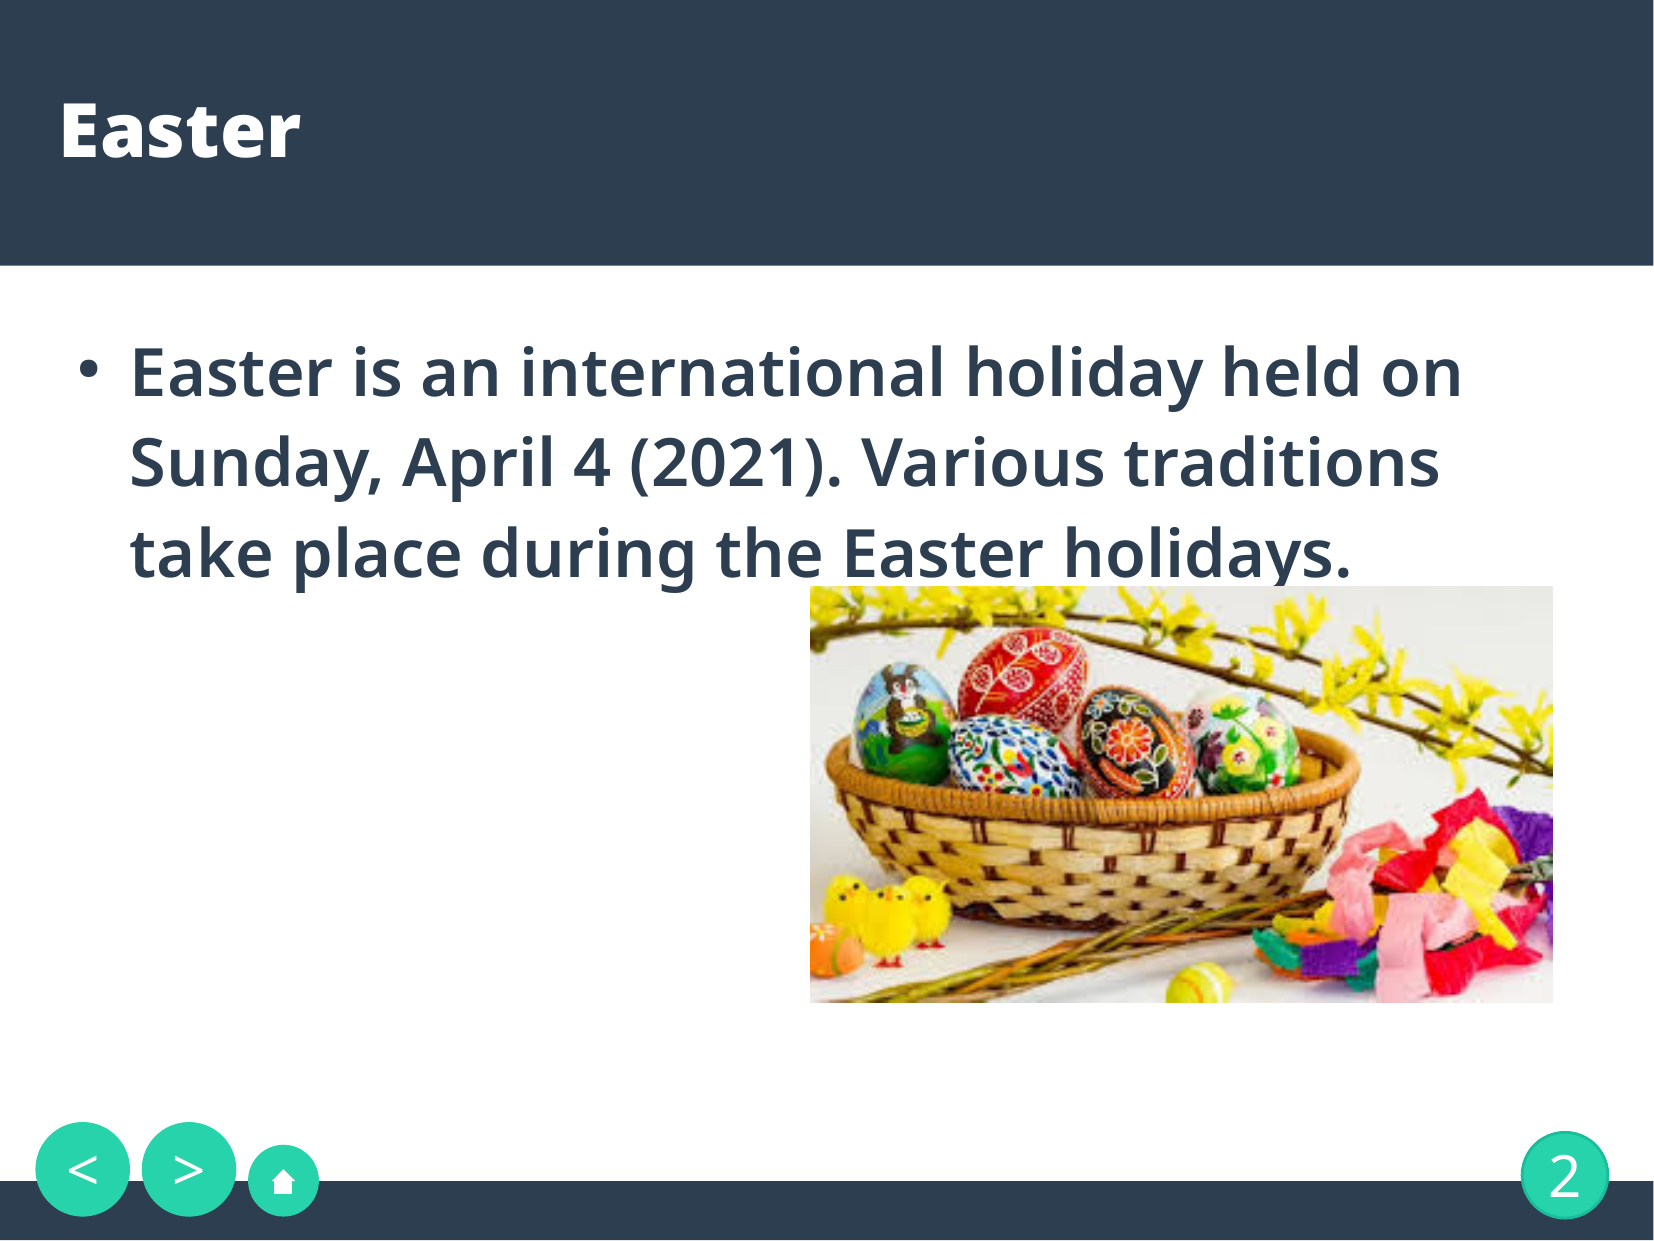

# Easter
Easter is an international holiday held on Sunday, April 4 (2021). Various traditions take place during the Easter holidays.
5
<
>
2